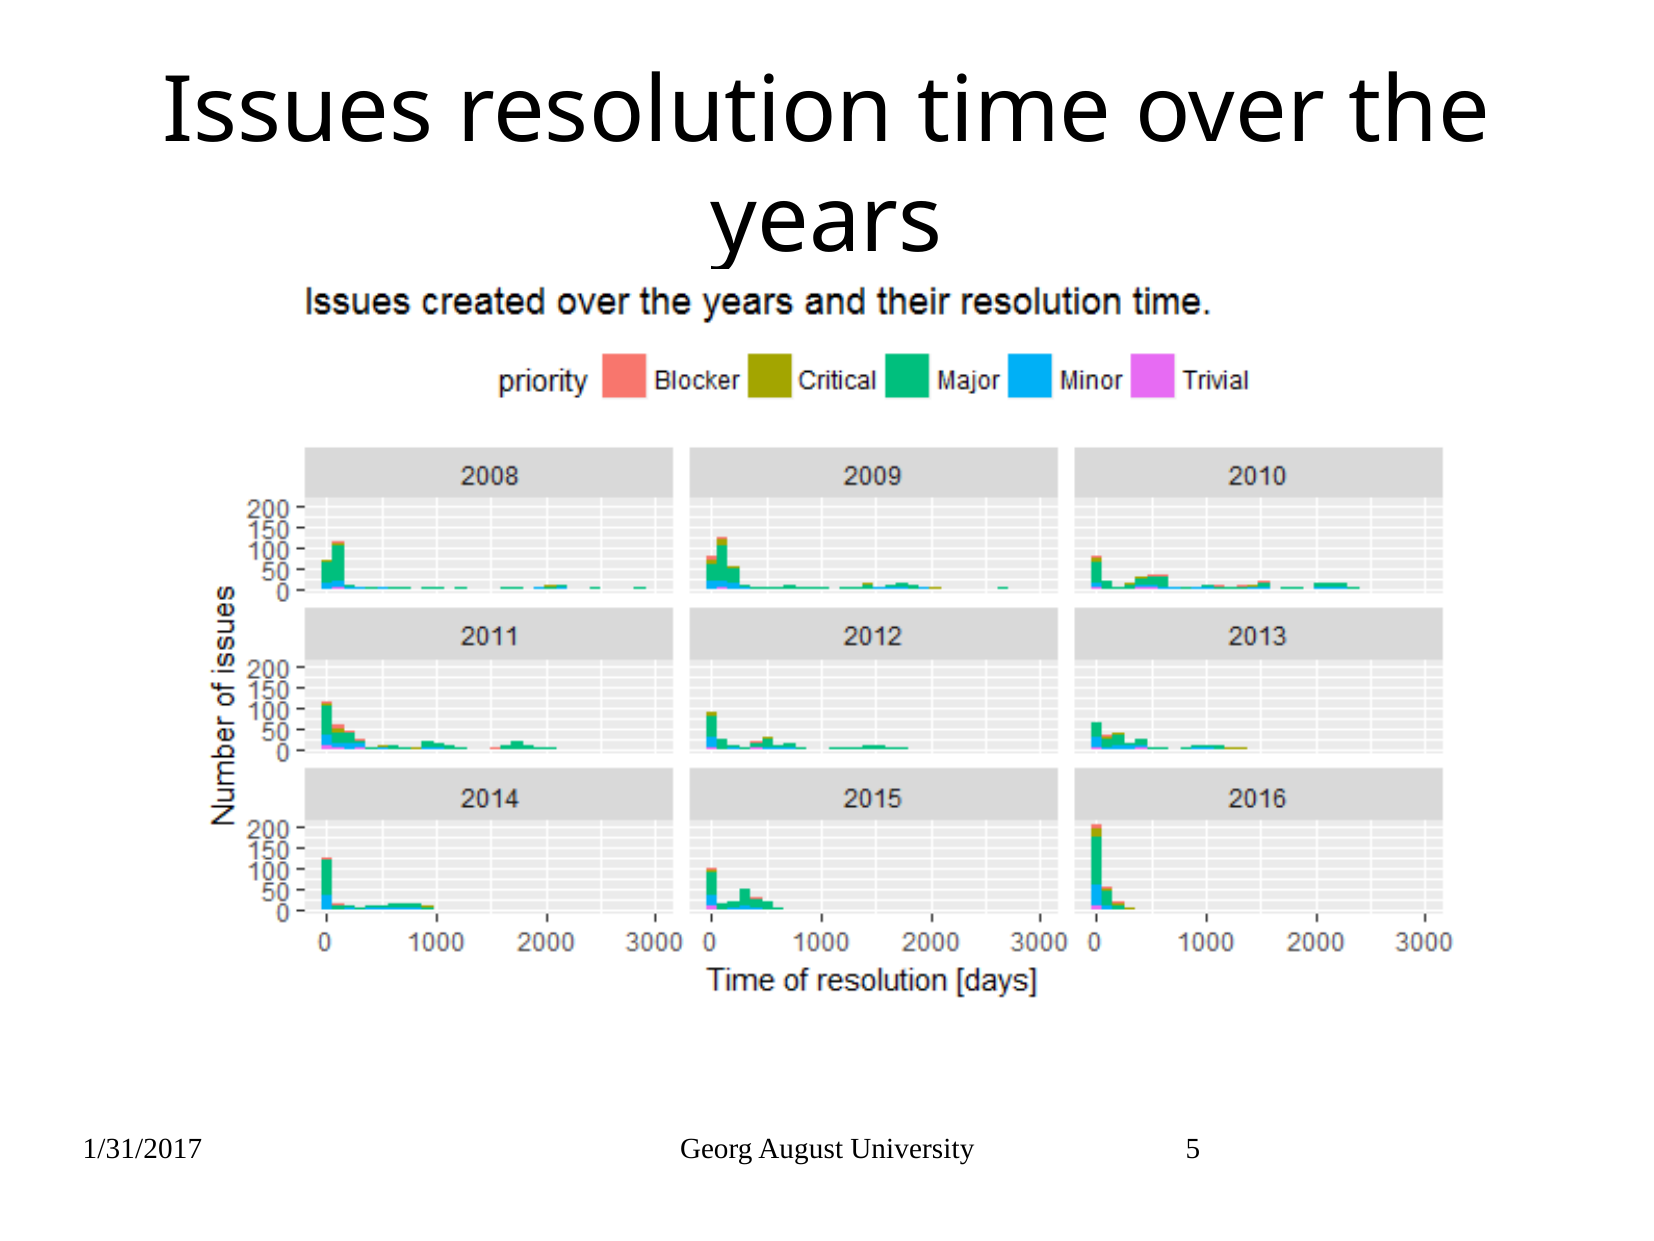

# Issues resolution time over the years
1/31/2017
Georg August University